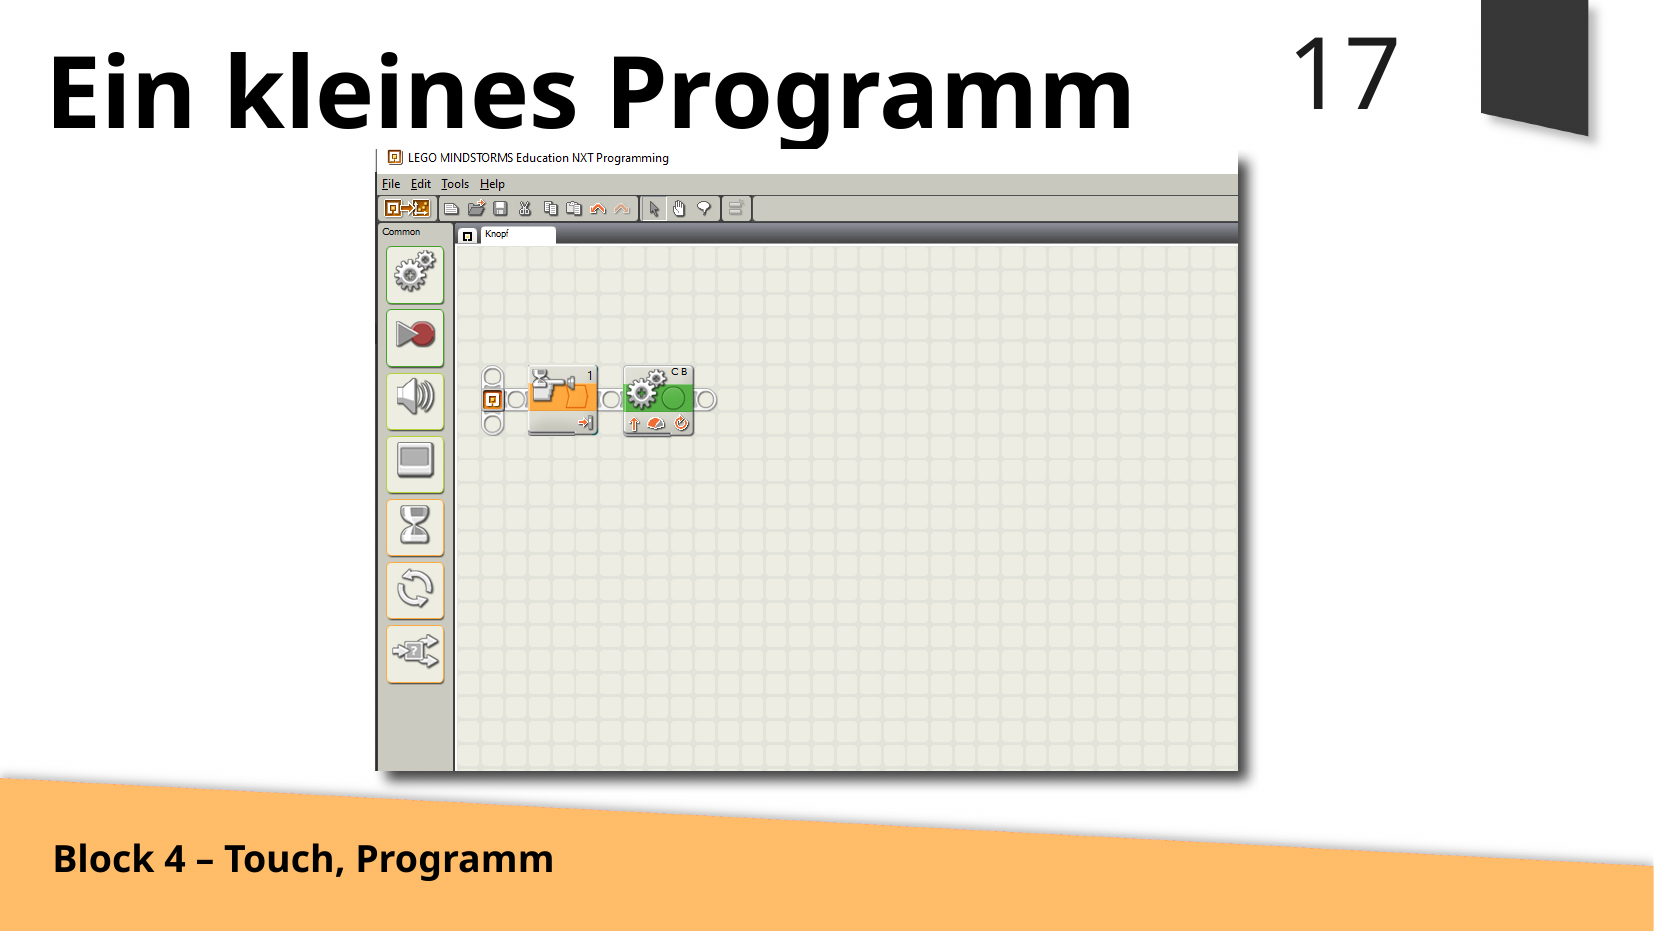

# Ein kleines Programm
Block 4 – Touch, Programm